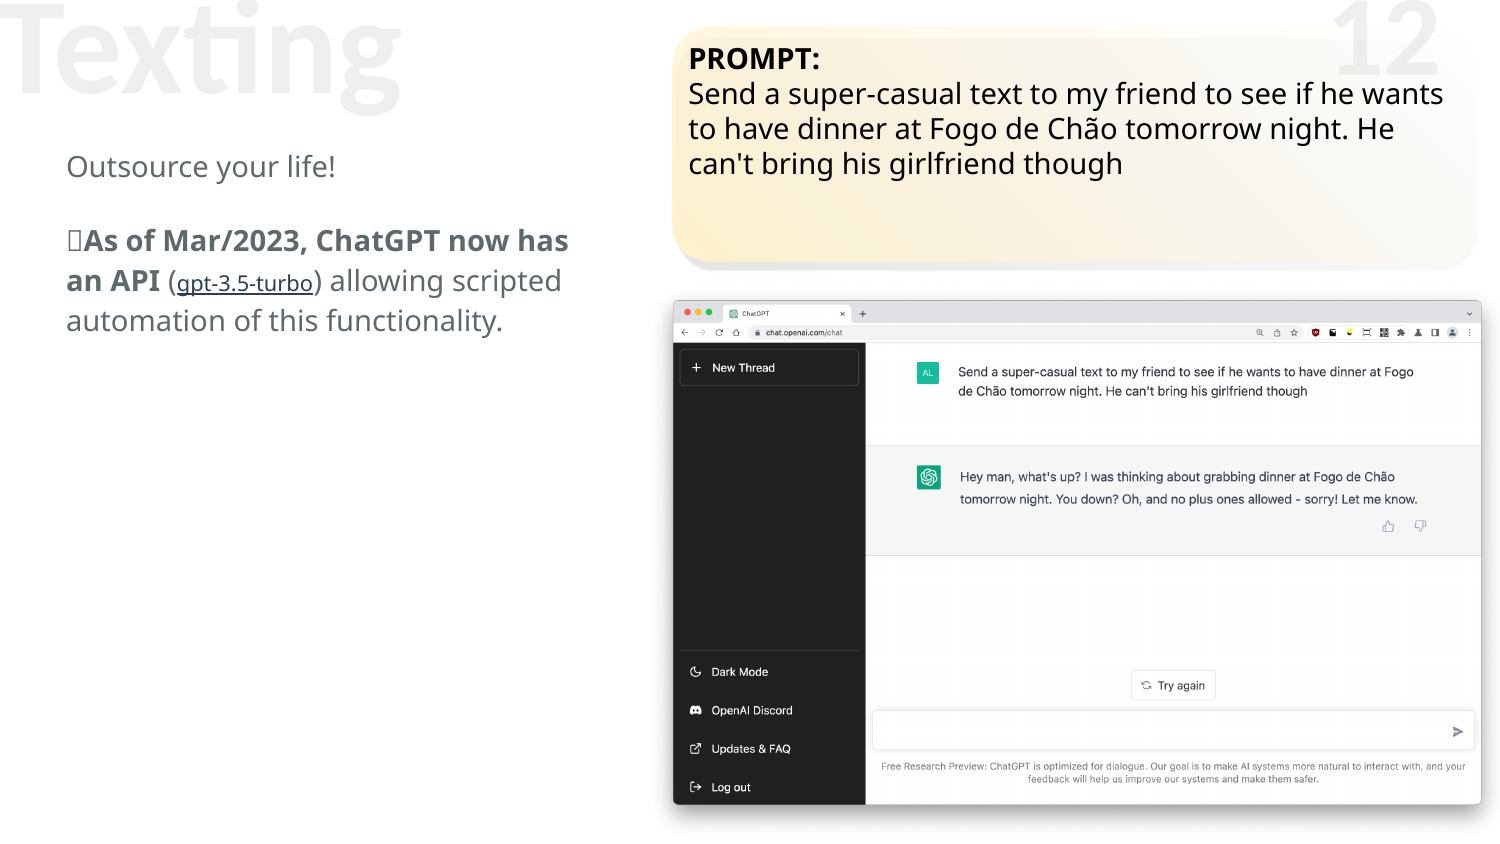

# Texting
Send a super-casual text to my friend to see if he wants to have dinner at Fogo de Chão tomorrow night. He can't bring his girlfriend though
Outsource your life!
💡As of Mar/2023, ChatGPT now has an API (gpt-3.5-turbo) allowing scripted automation of this functionality.